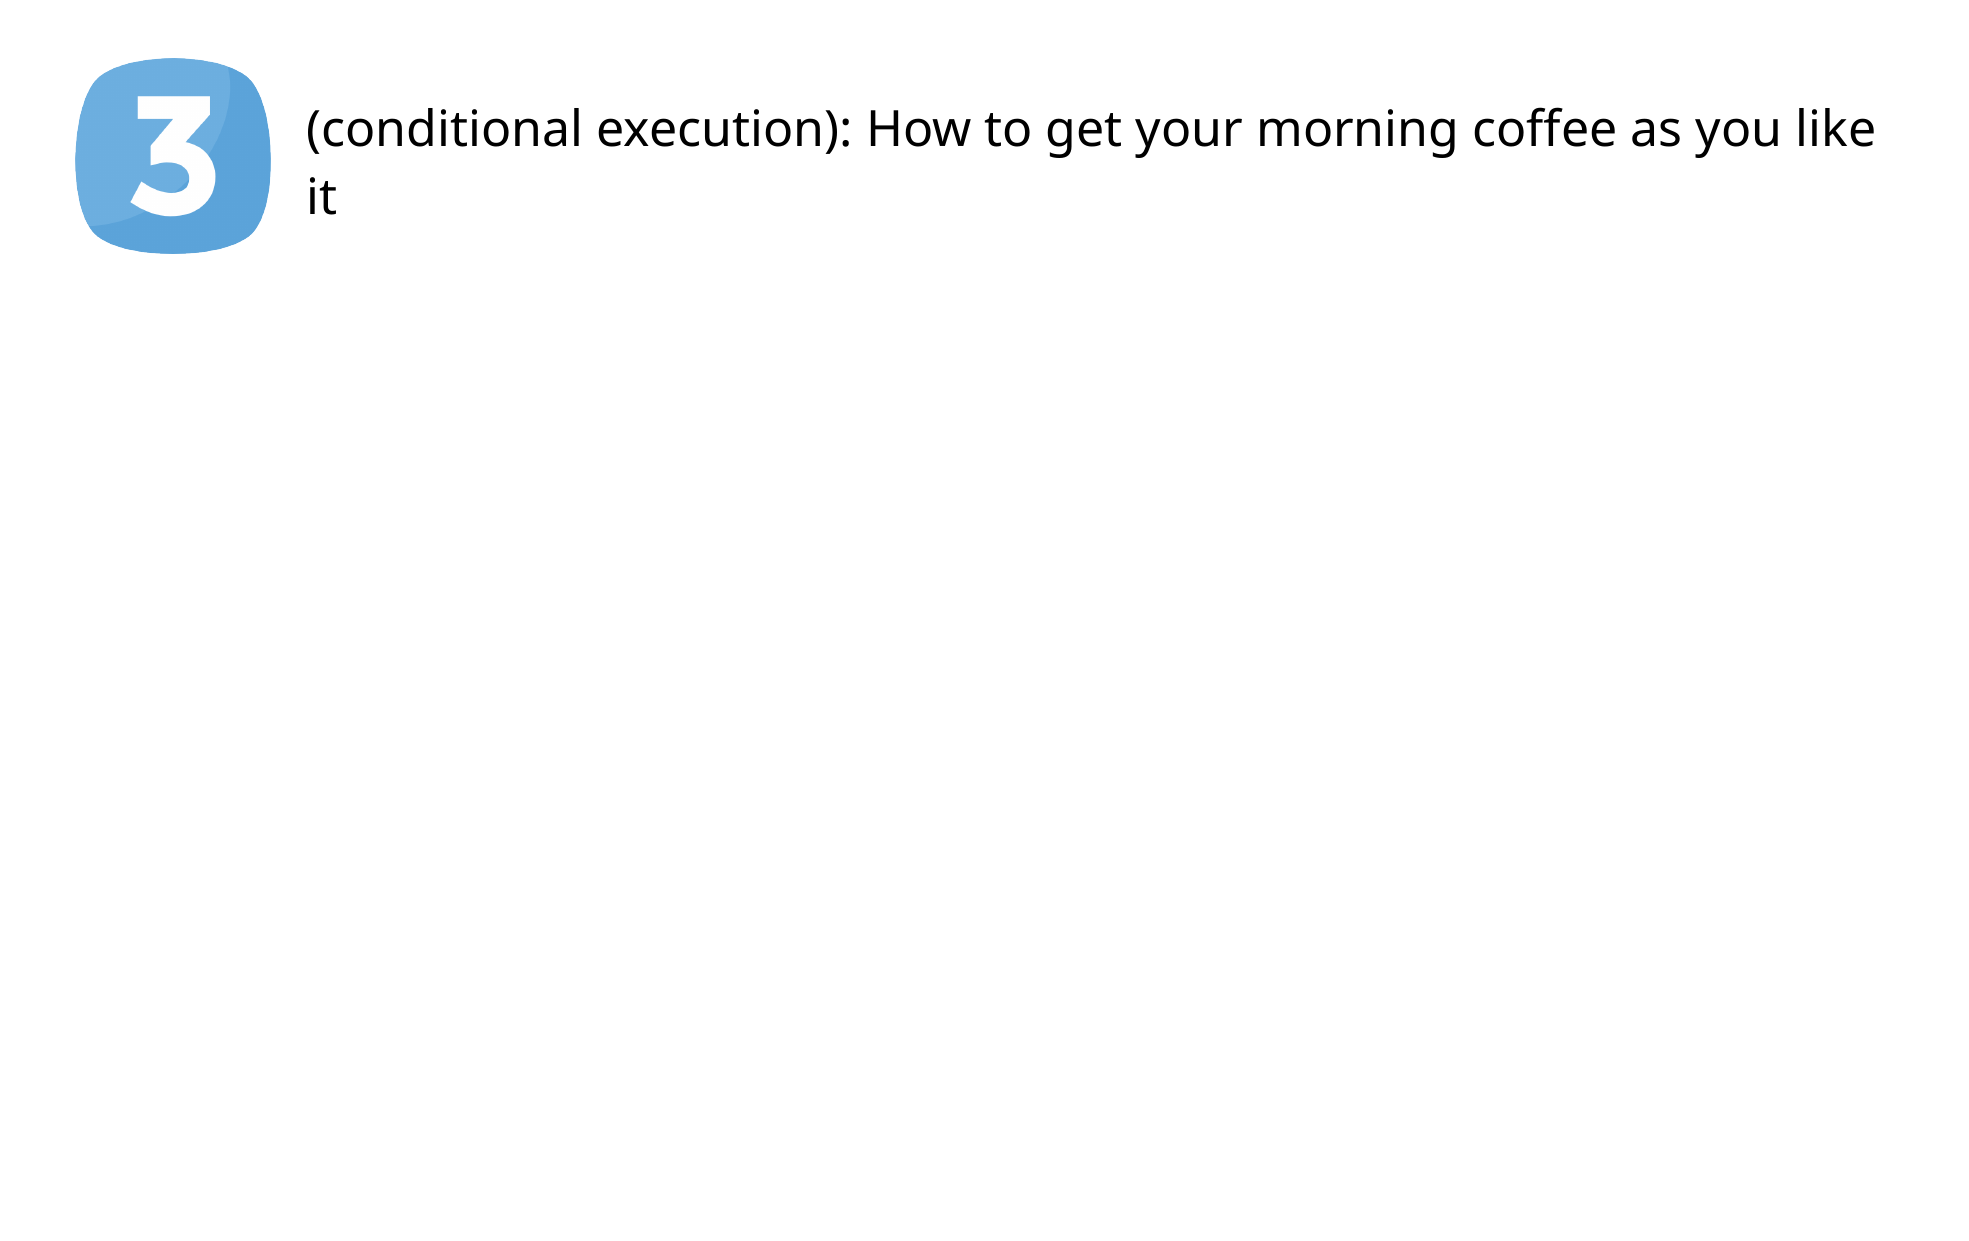

(conditional execution): How to get your morning coffee as you like it